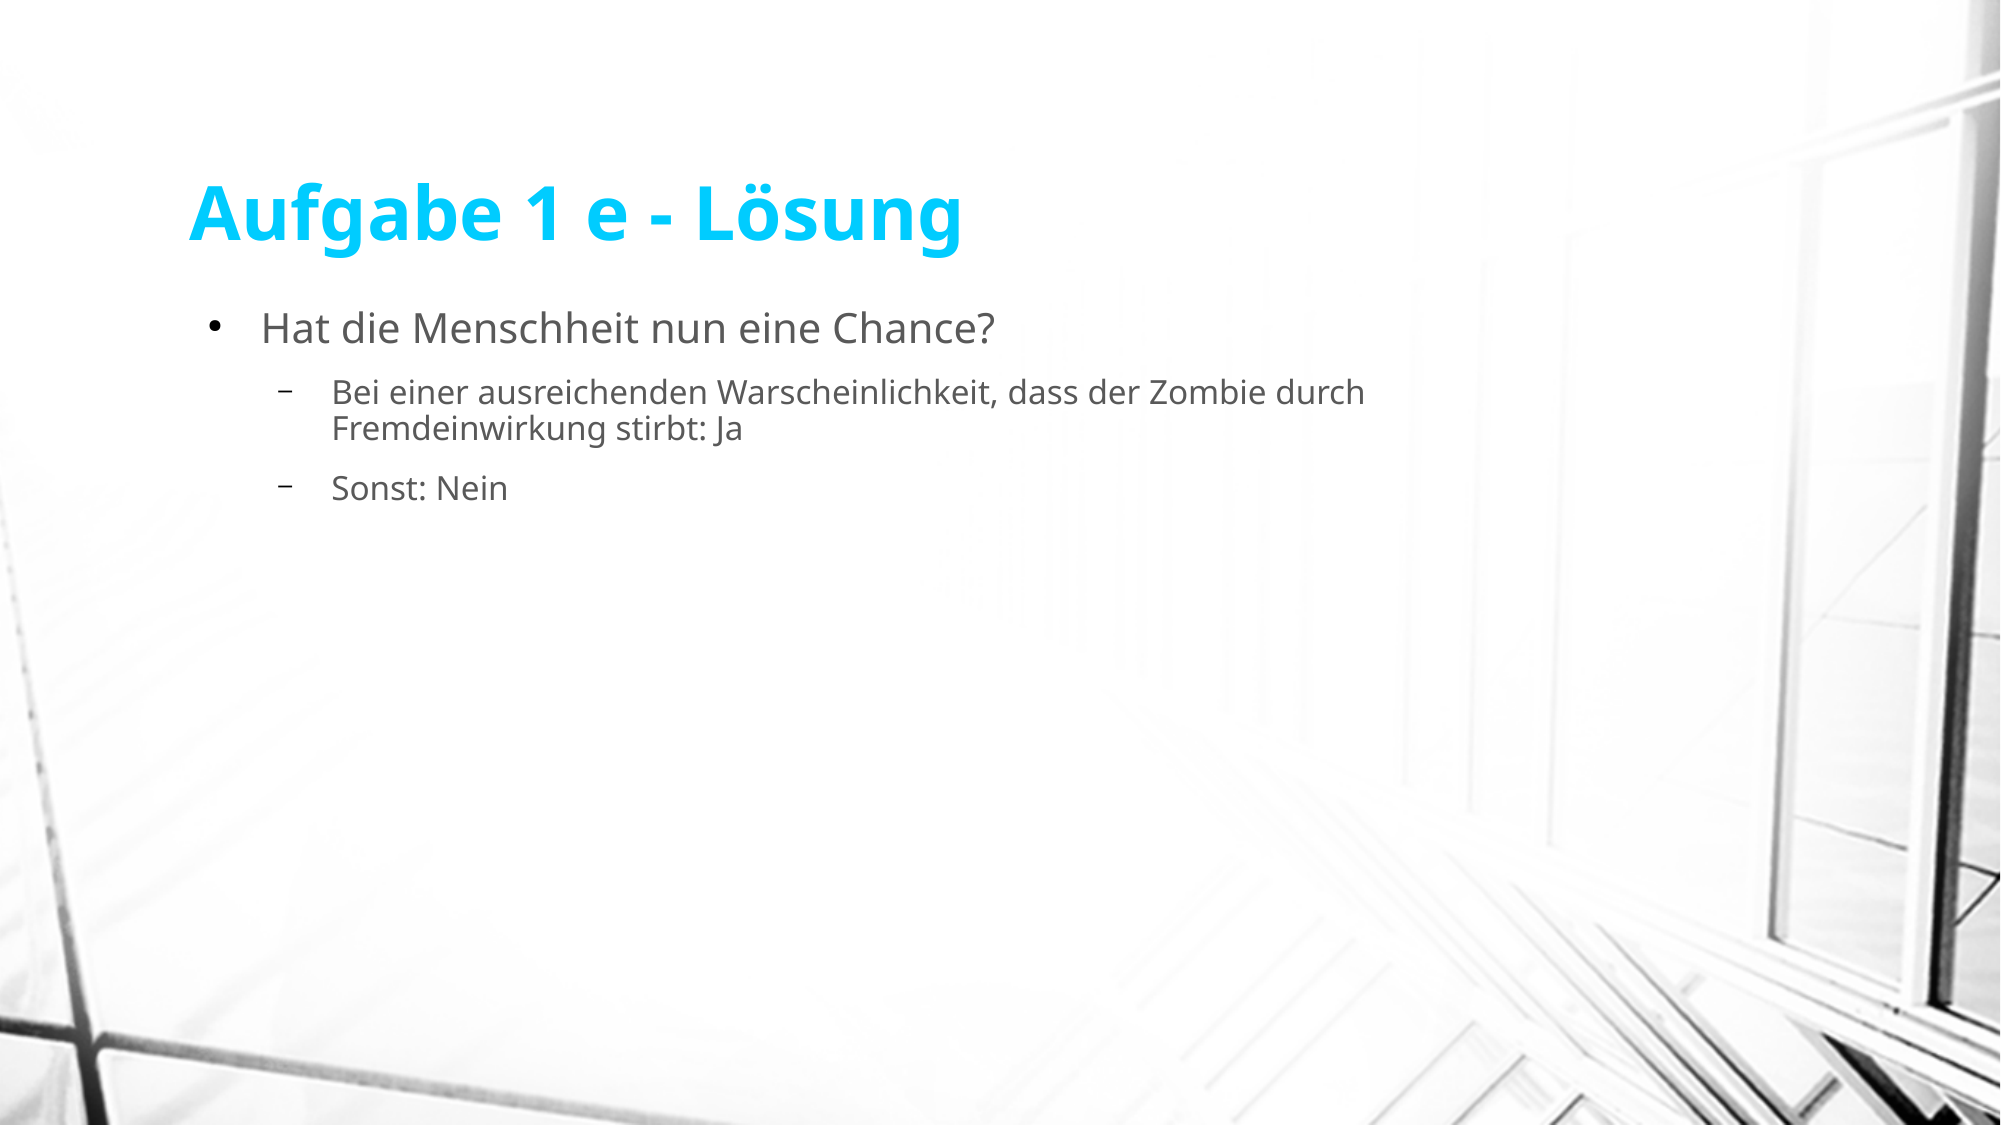

# Aufgabe 1 e - Lösung
Hat die Menschheit nun eine Chance?
Bei einer ausreichenden Warscheinlichkeit, dass der Zombie durch Fremdeinwirkung stirbt: Ja
Sonst: Nein